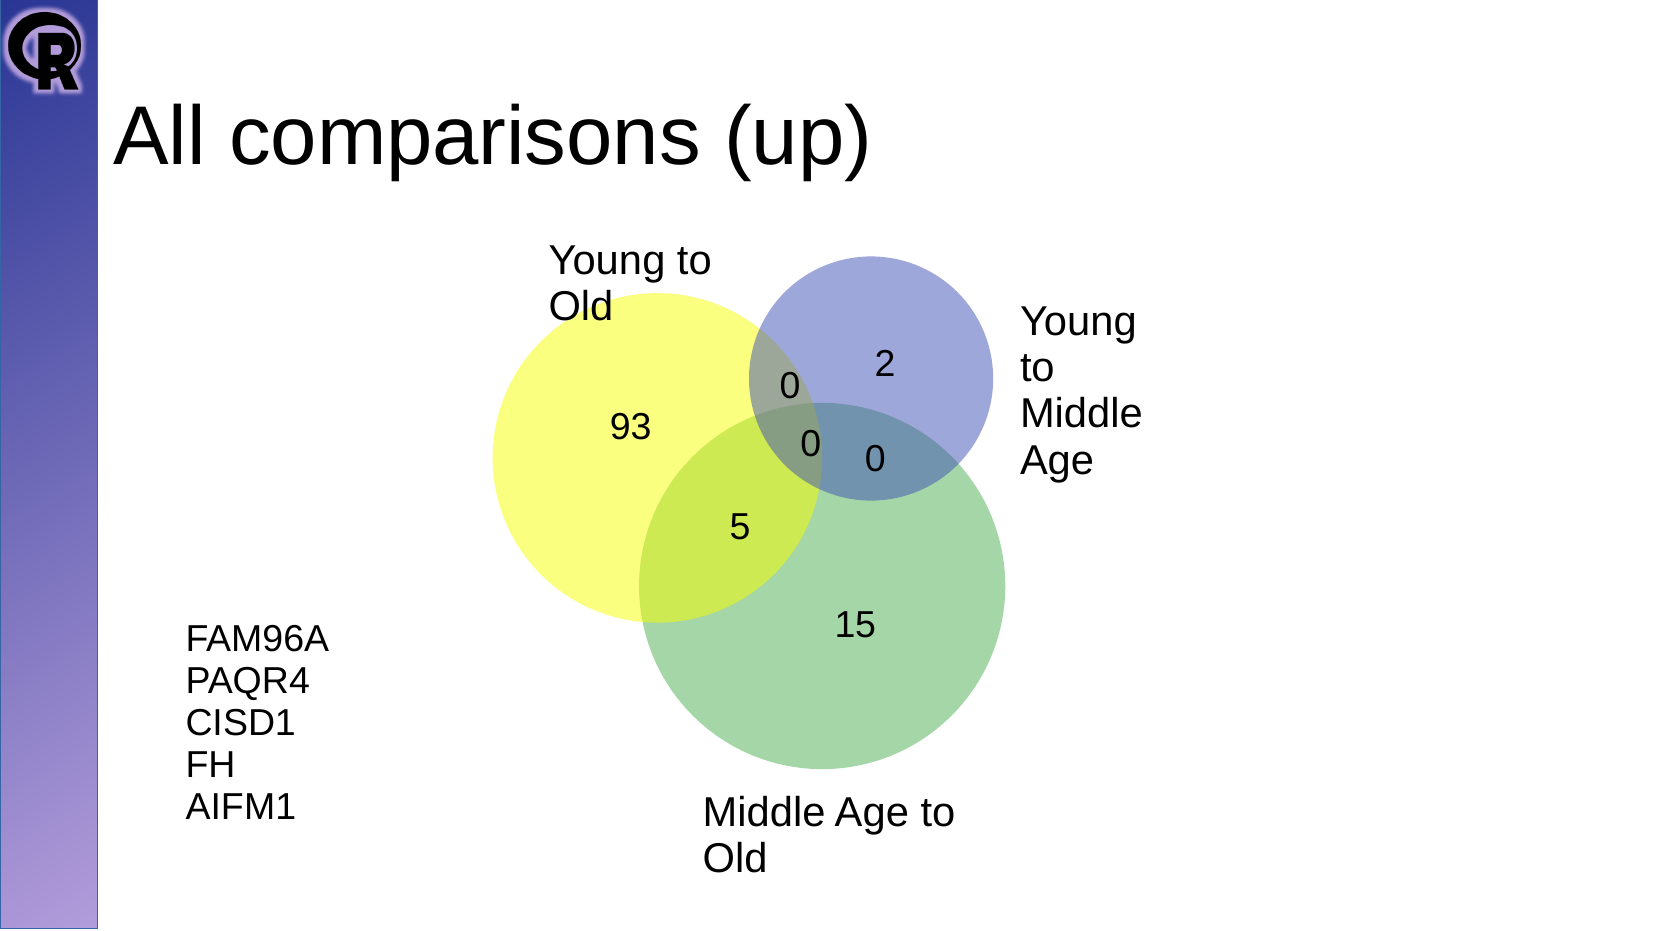

# All comparisons (up)
Young to Old
Young to Middle Age
2
0
93
0
0
5
15
FAM96A
PAQR4
CISD1
FH
AIFM1
Middle Age to Old